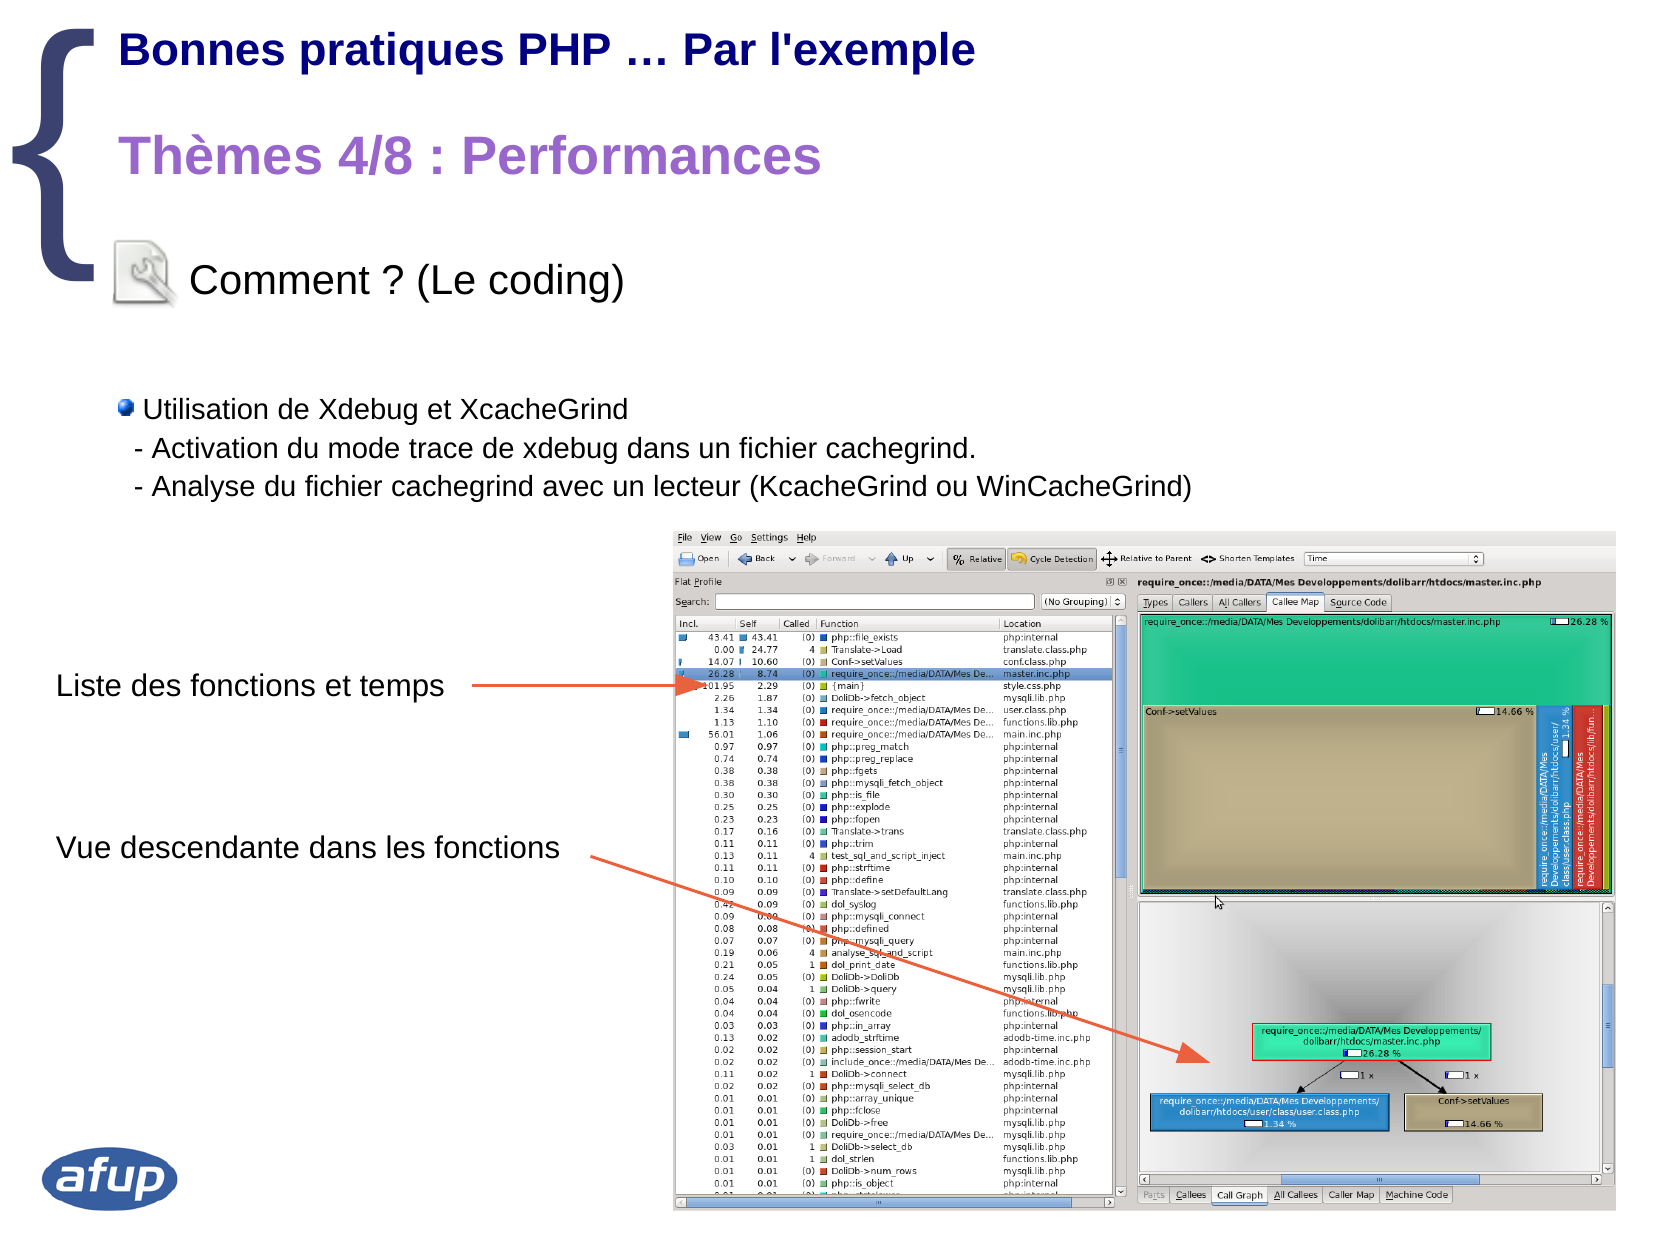

# Bonnes pratiques PHP … Par l'exemple Thèmes 4/8 : Performances
Comment ? (Le coding)
 Utilisation de Xdebug et XcacheGrind
- Activation du mode trace de xdebug dans un fichier cachegrind.
- Analyse du fichier cachegrind avec un lecteur (KcacheGrind ou WinCacheGrind)
Liste des fonctions et temps
Vue descendante dans les fonctions